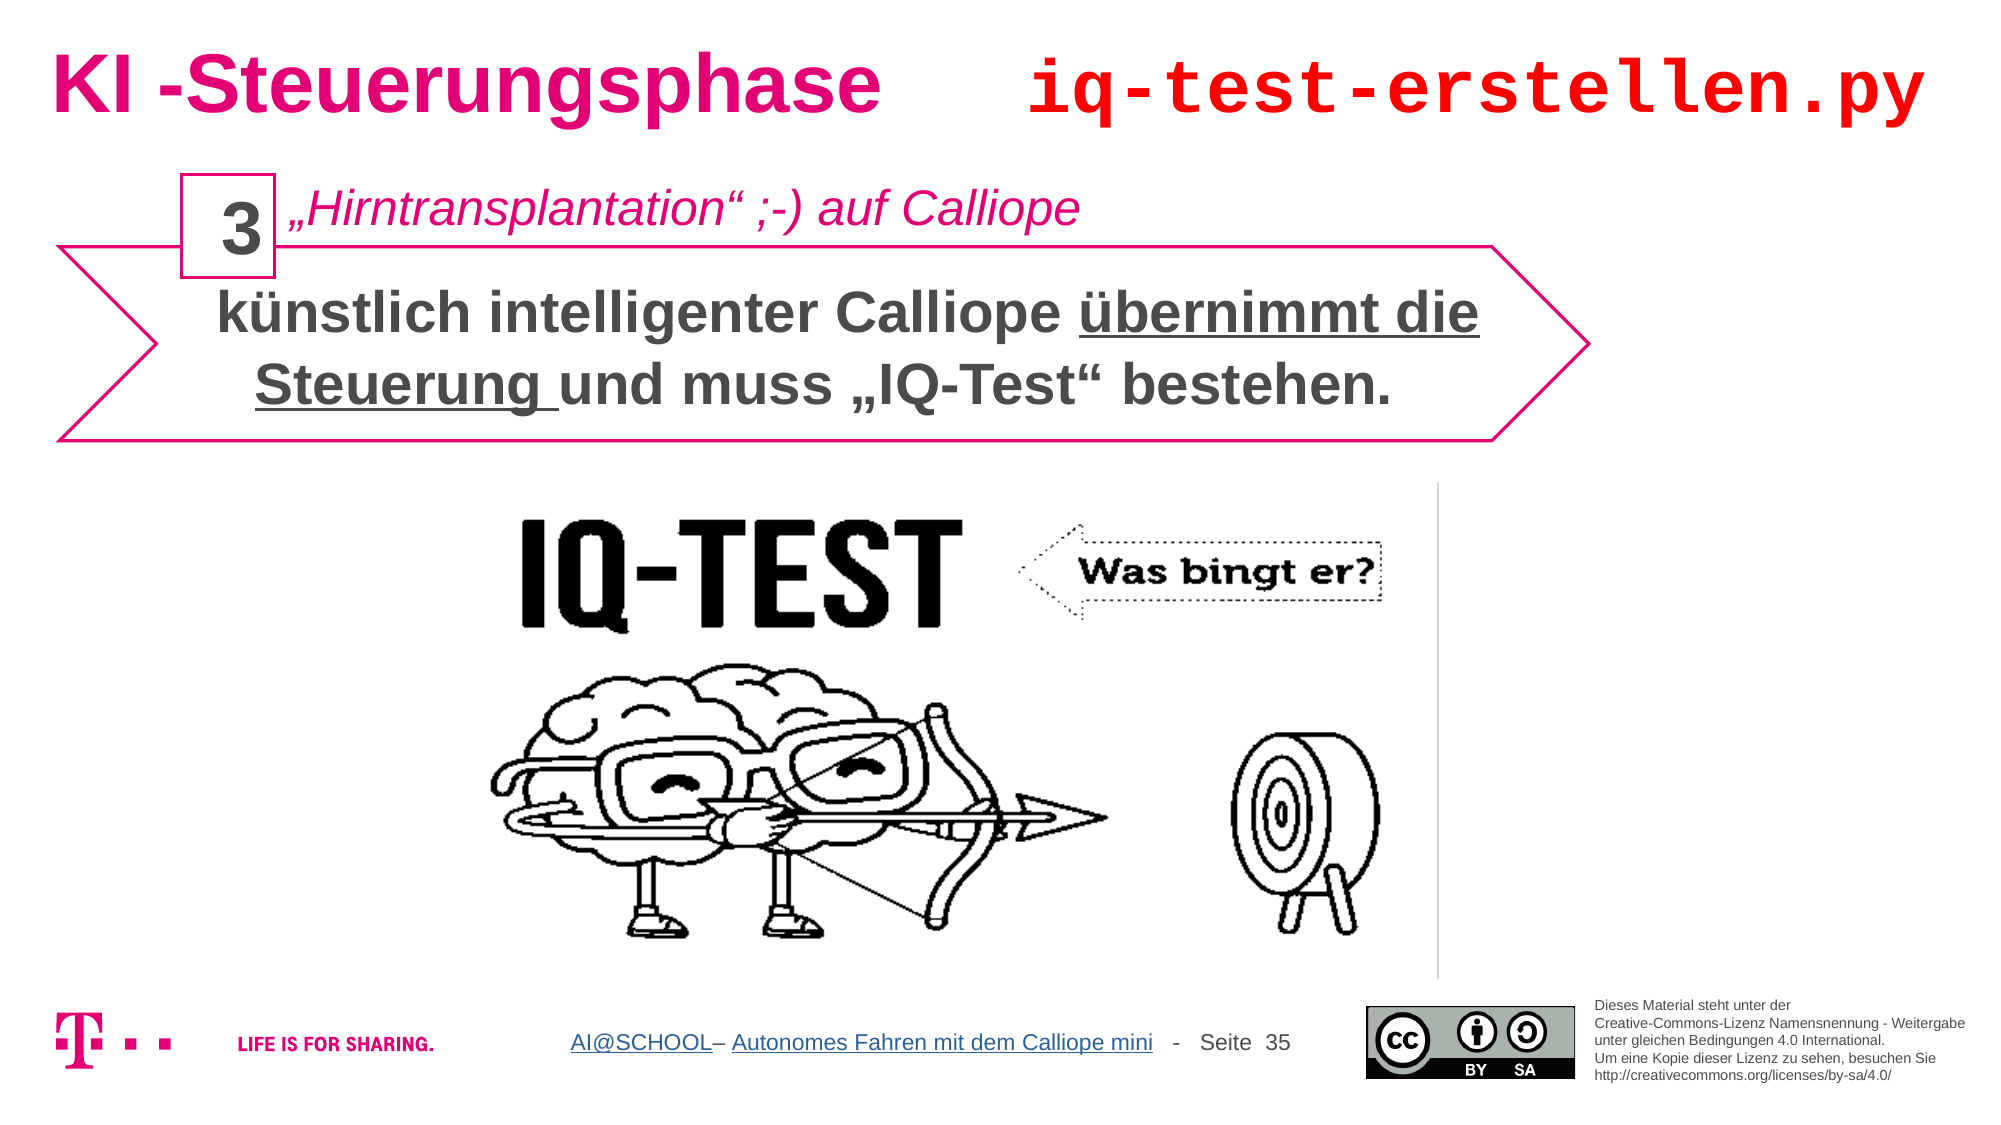

KI -Steuerungsphase		iq-test-erstellen.py
3
„Hirntransplantation“ ;-) auf Calliope
künstlich intelligenter Calliope übernimmt die Steuerung und muss „IQ-Test“ bestehen.